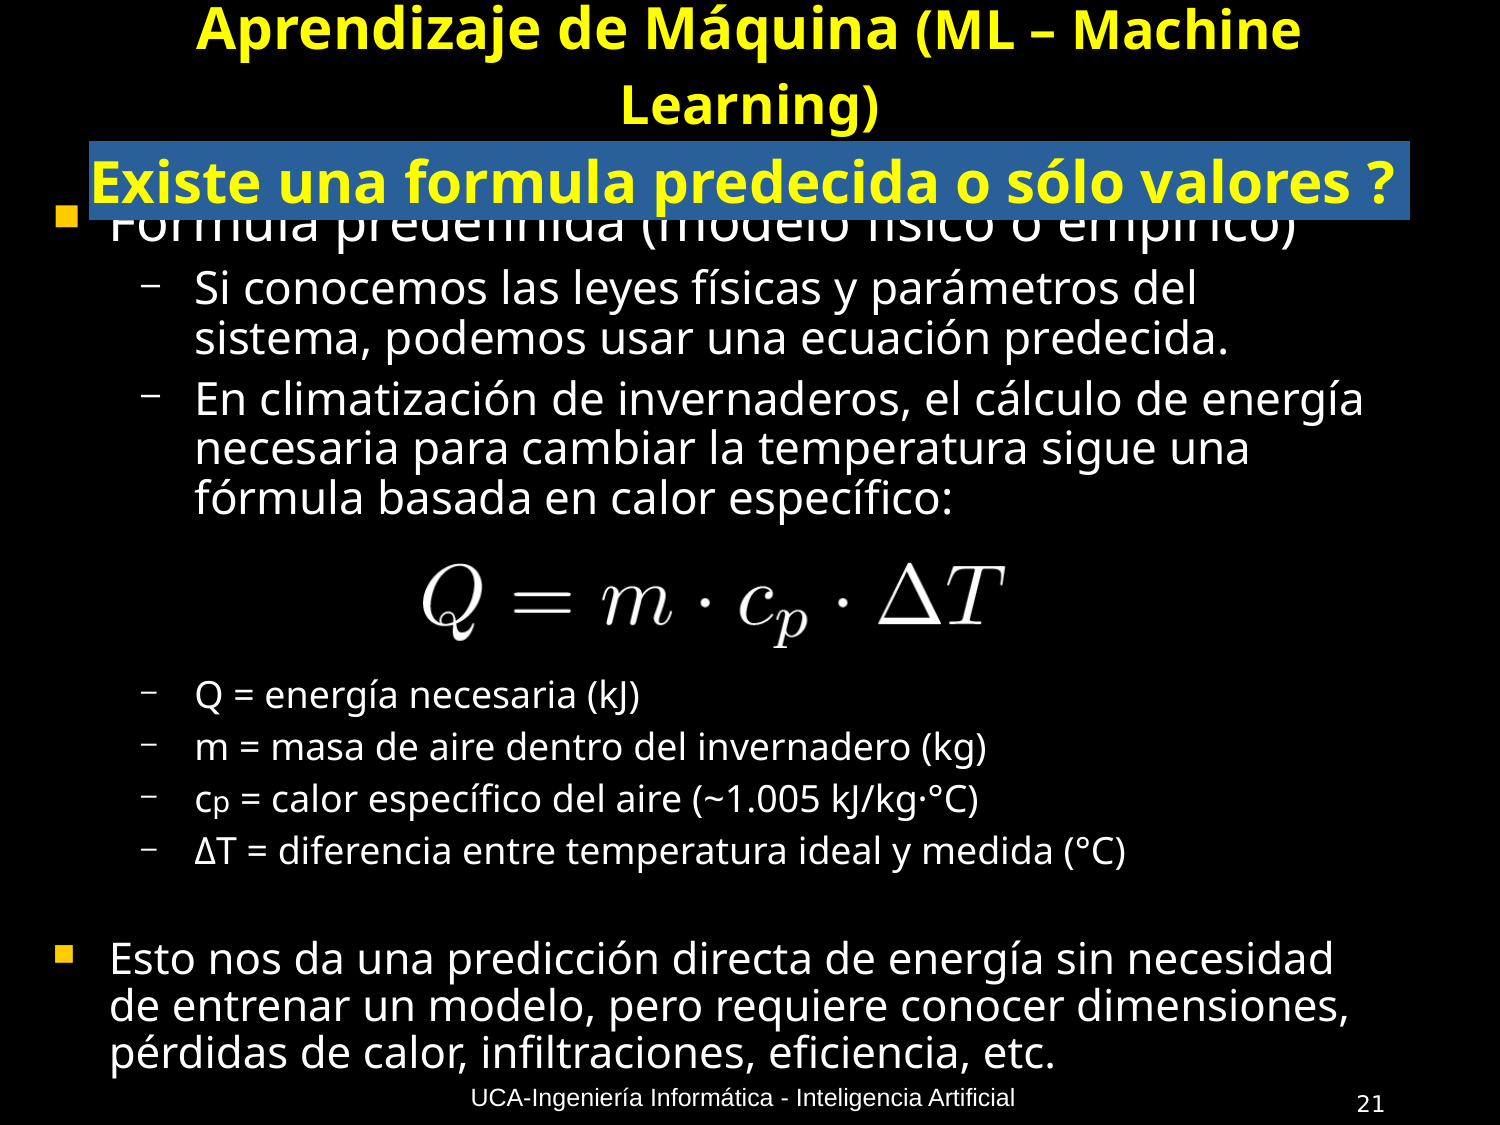

# Aprendizaje de Máquina (ML – Machine Learning) Existe una formula predecida o sólo valores ?
Fórmula predefinida (modelo físico o empírico)
Si conocemos las leyes físicas y parámetros del sistema, podemos usar una ecuación predecida.
En climatización de invernaderos, el cálculo de energía necesaria para cambiar la temperatura sigue una fórmula basada en calor específico:
Q = energía necesaria (kJ)
m = masa de aire dentro del invernadero (kg)
cp​ = calor específico del aire (~1.005 kJ/kg·°C)
ΔT = diferencia entre temperatura ideal y medida (°C)
Esto nos da una predicción directa de energía sin necesidad de entrenar un modelo, pero requiere conocer dimensiones, pérdidas de calor, infiltraciones, eficiencia, etc.